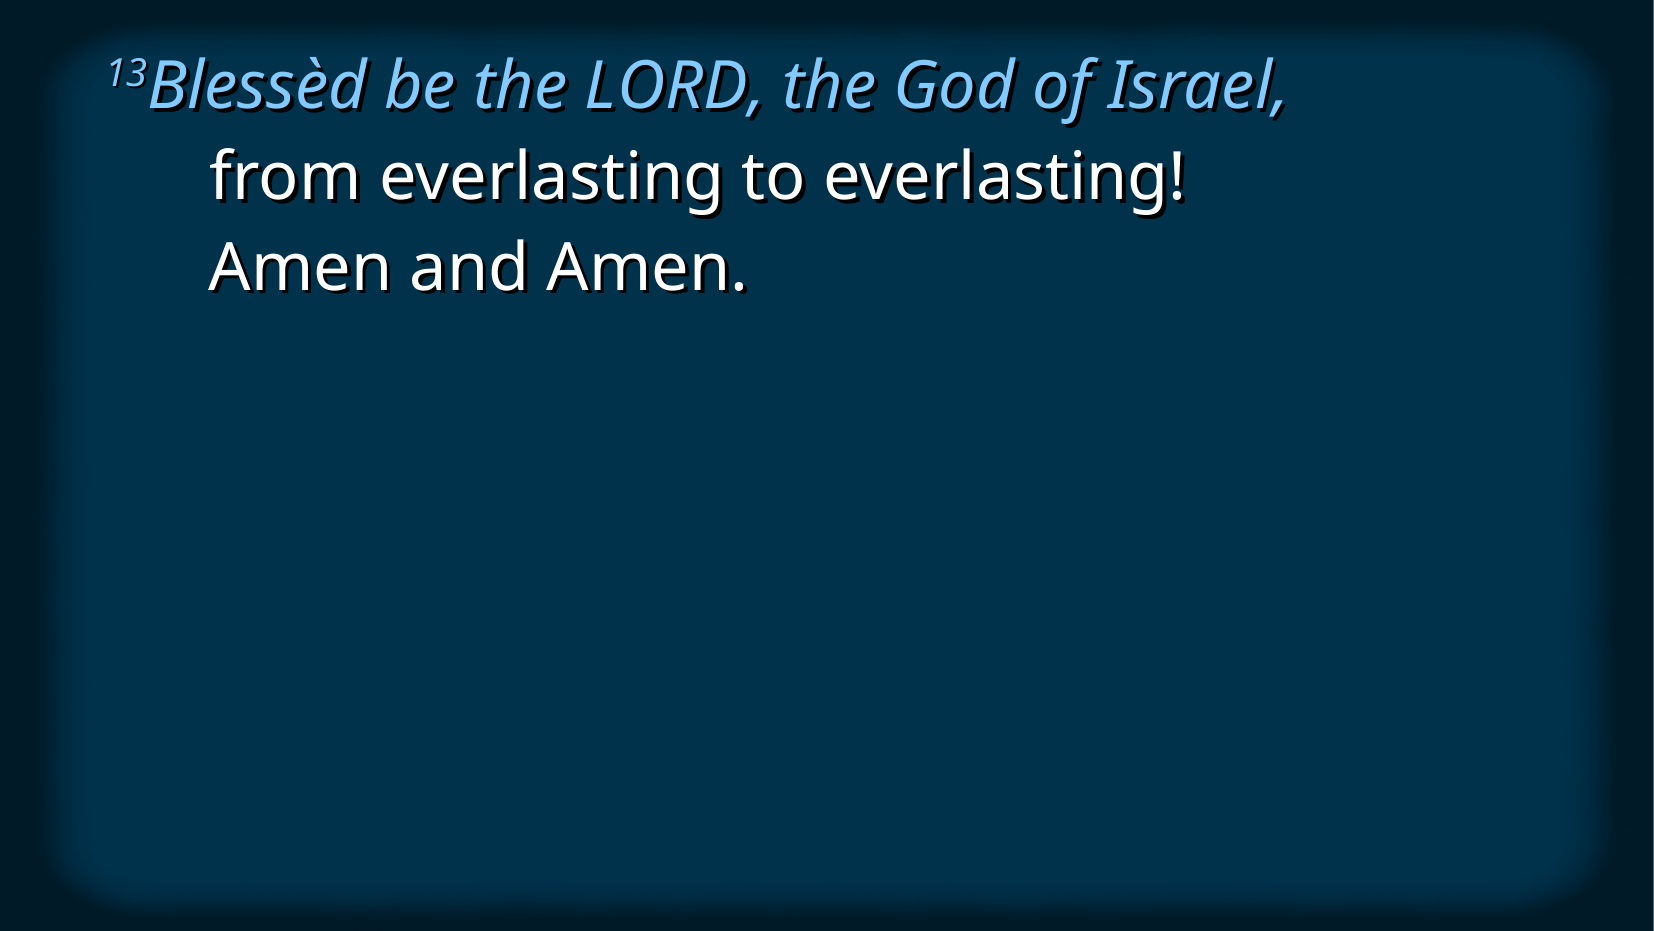

13Blessèd be the LORD, the God of Israel,
 from everlasting to everlasting!
 Amen and Amen.